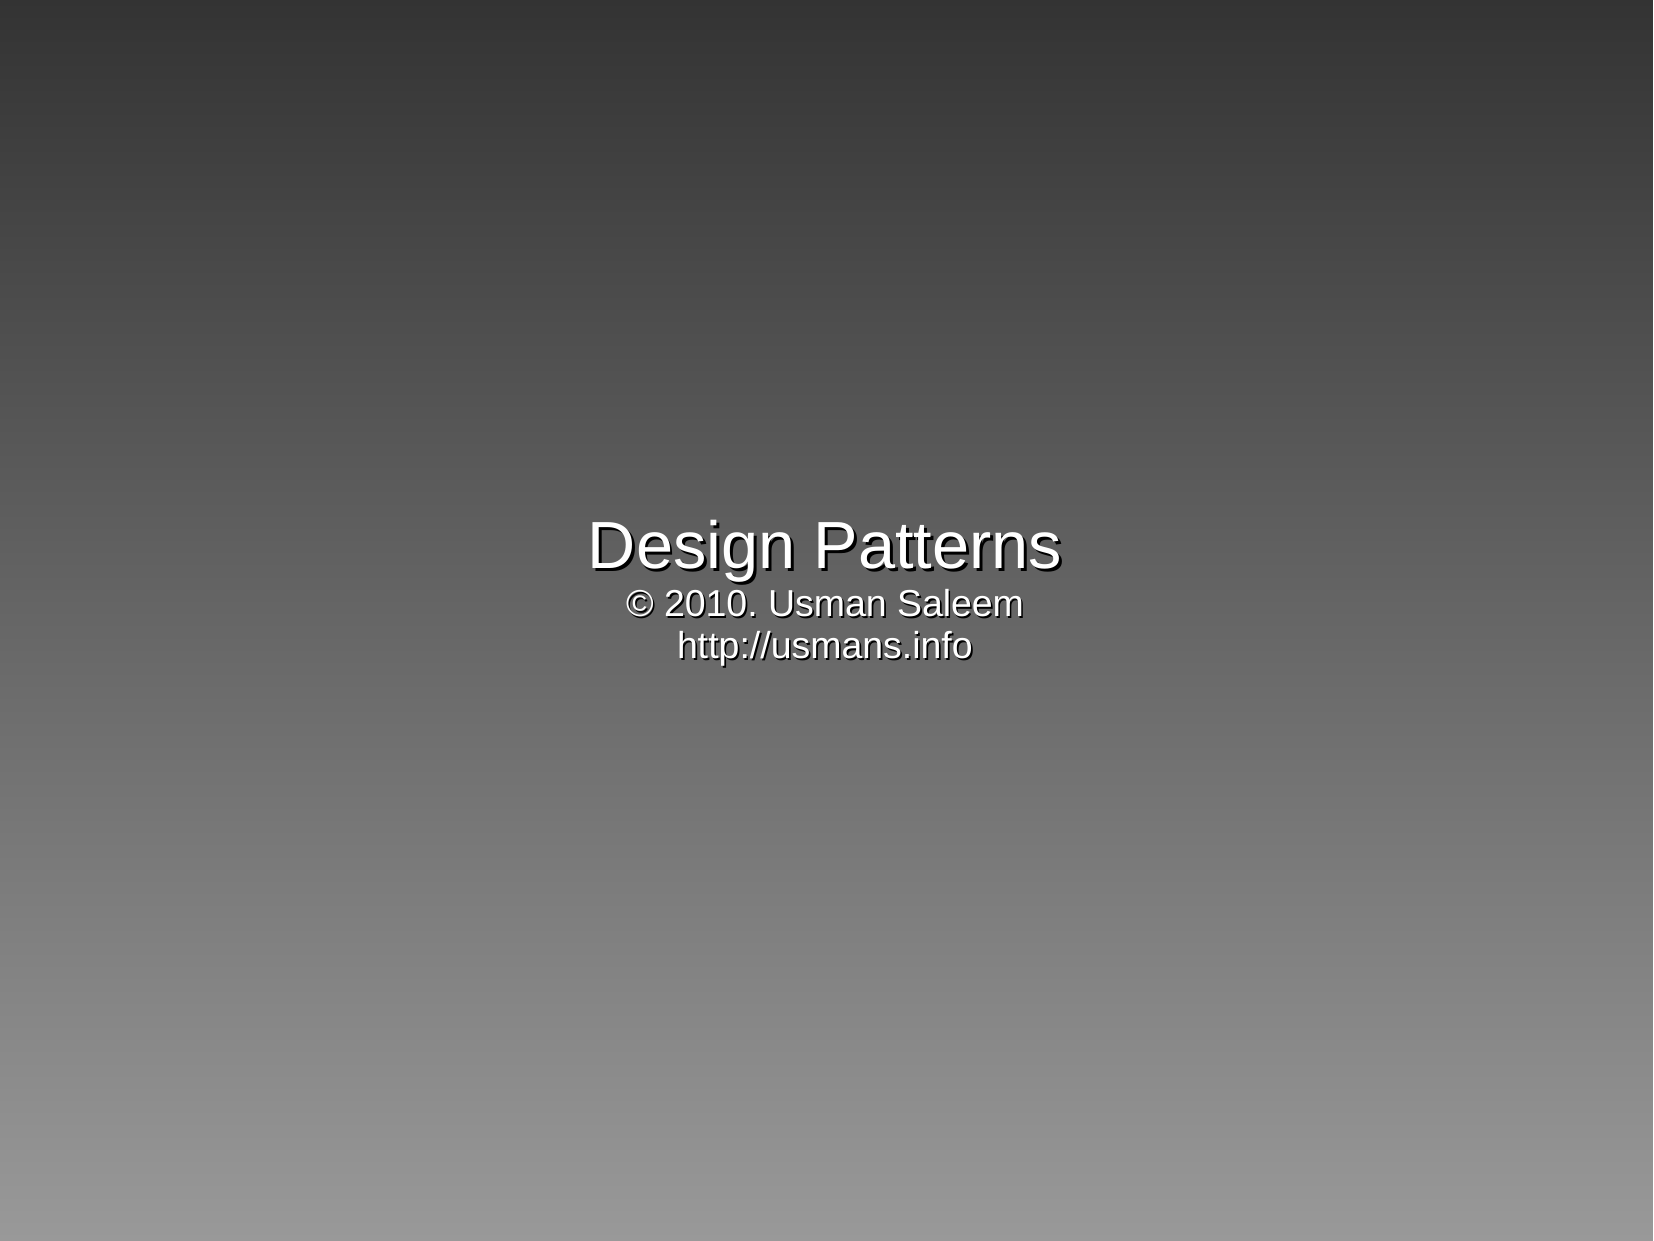

# Design Patterns
© 2010. Usman Saleem
http://usmans.info